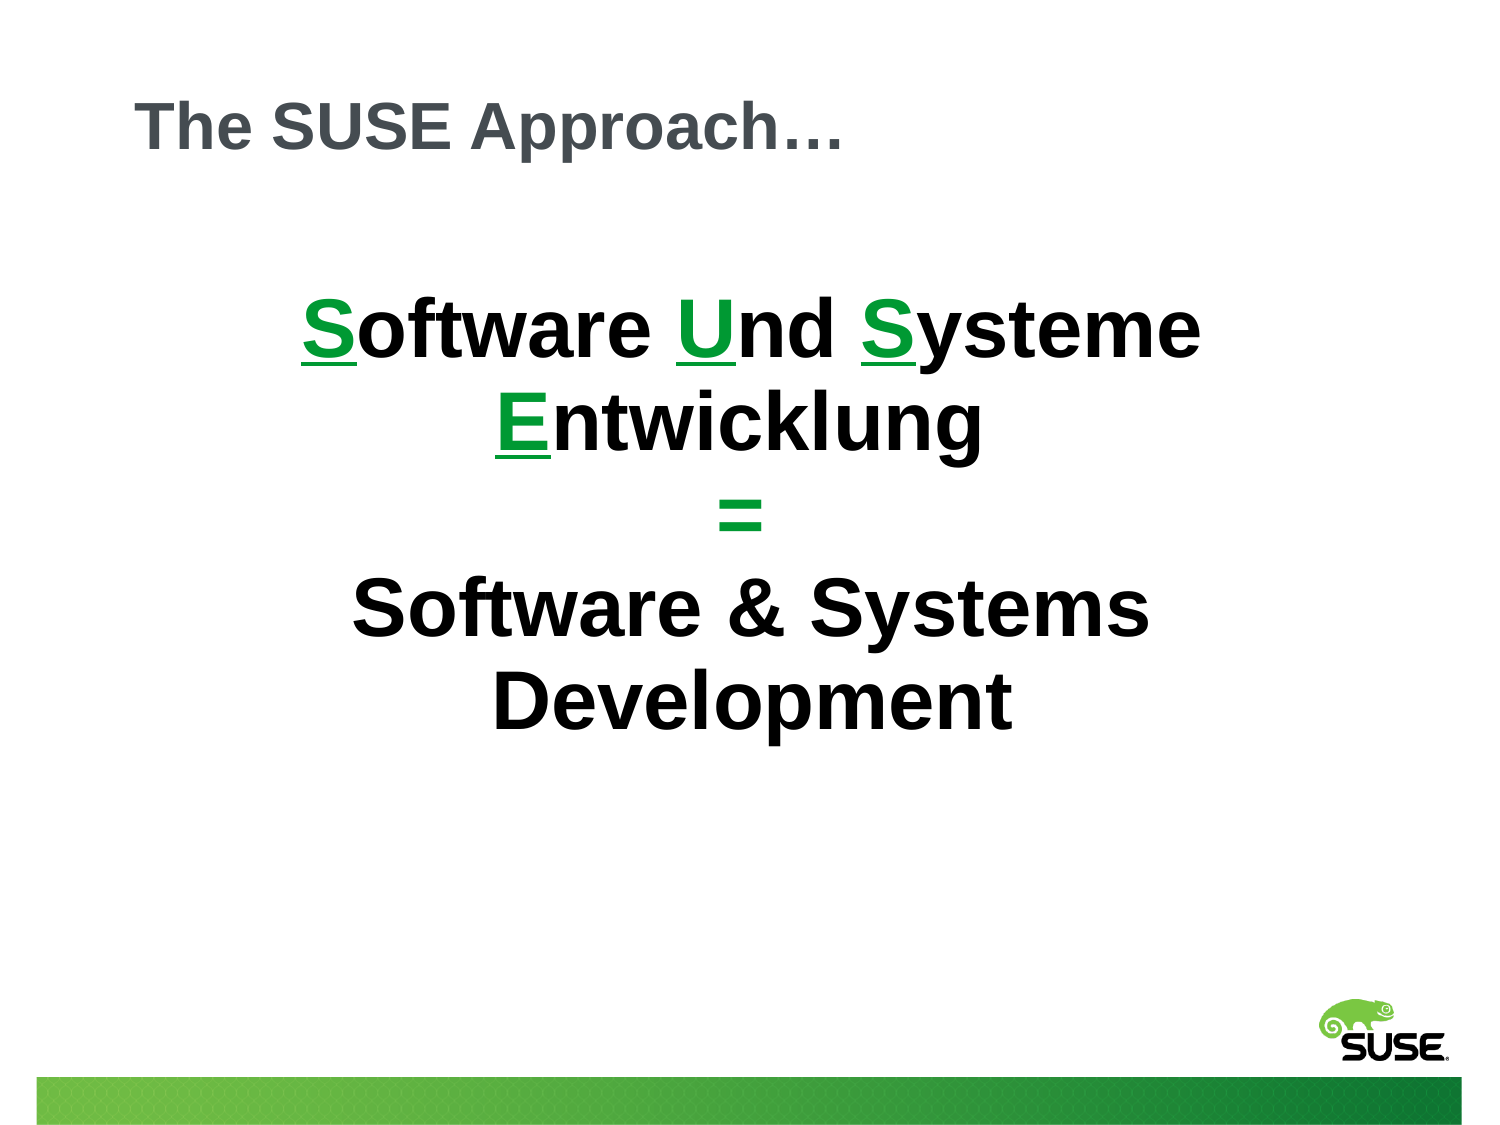

The SUSE Approach…
Software Und Systeme Entwicklung
=
Software & Systems Development